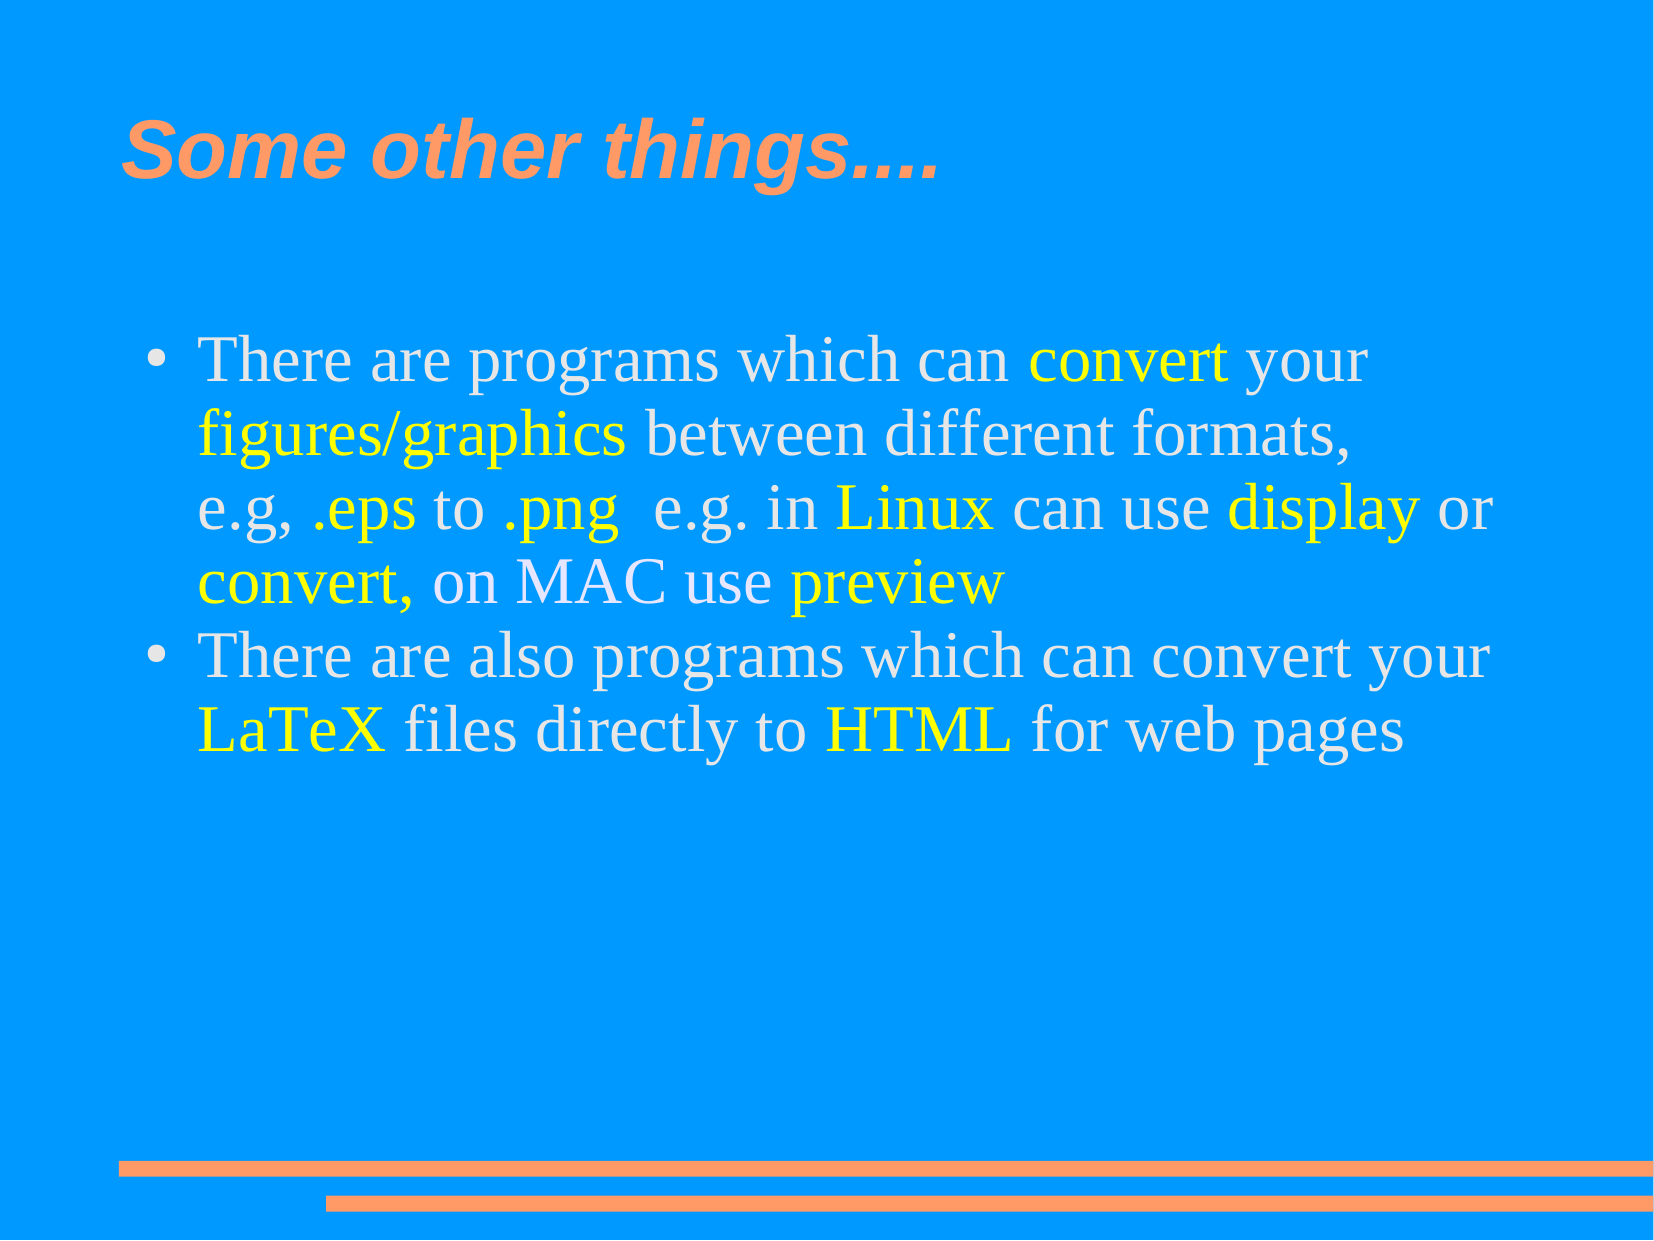

# Some other things....
There are programs which can convert your figures/graphics between different formats, e.g, .eps to .png e.g. in Linux can use display or convert, on MAC use preview
There are also programs which can convert your LaTeX files directly to HTML for web pages